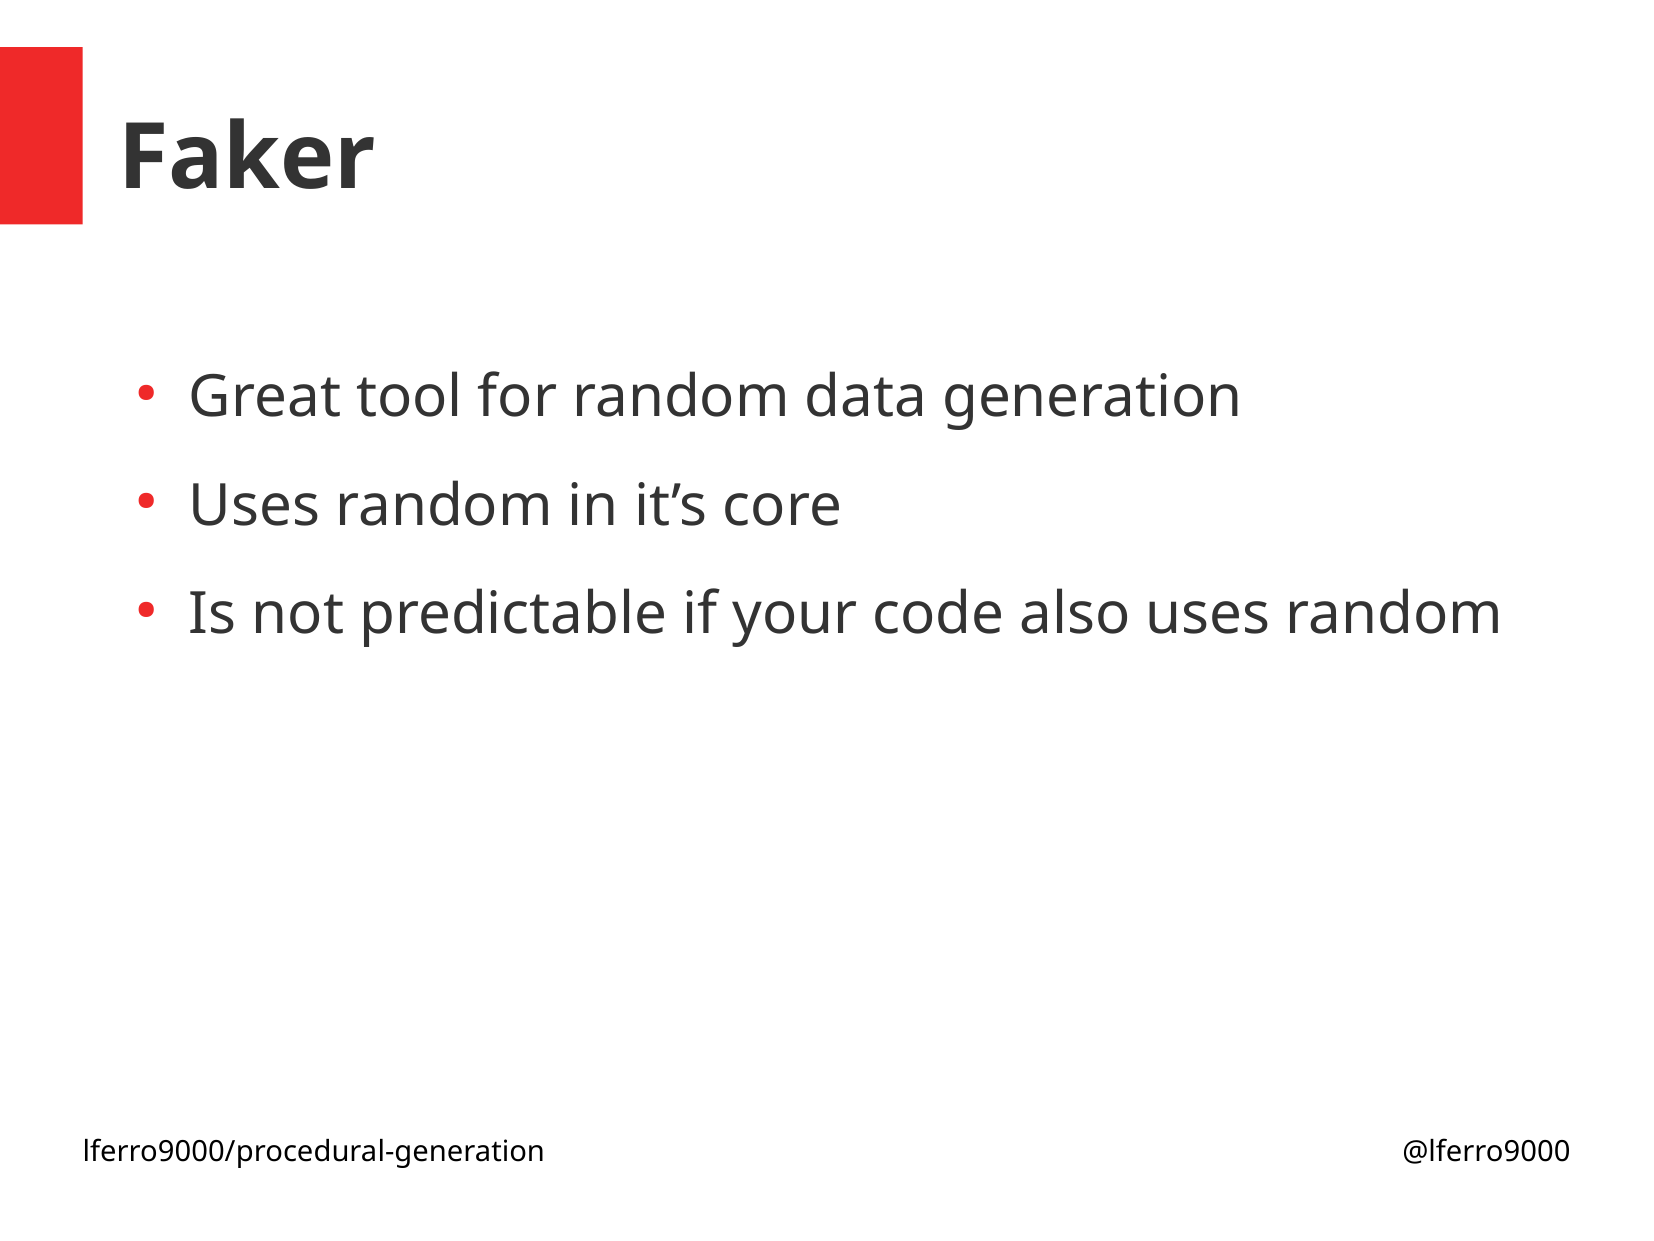

# Faker
Great tool for random data generation
Uses random in it’s core
Is not predictable if your code also uses random
5